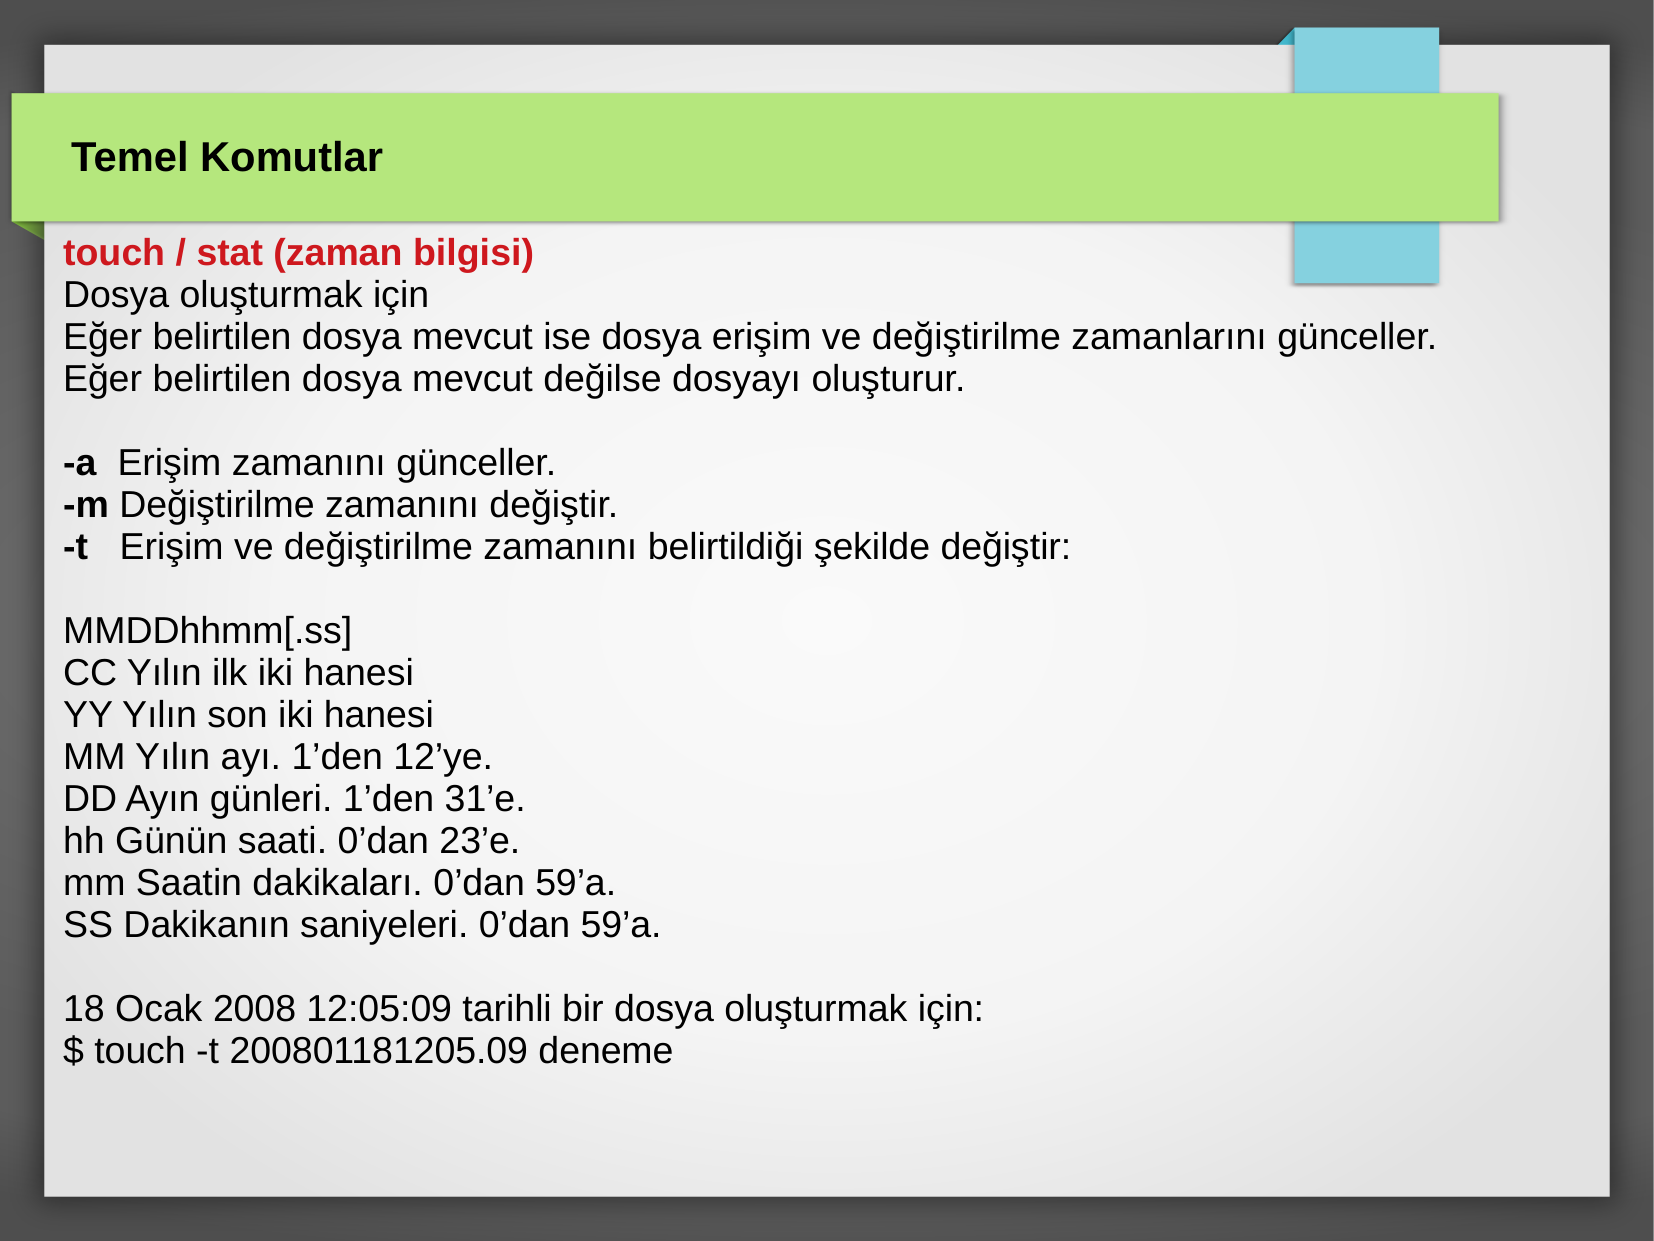

Temel Komutlar
touch / stat (zaman bilgisi)
Dosya oluşturmak için
Eğer belirtilen dosya mevcut ise dosya erişim ve değiştirilme zamanlarını günceller.
Eğer belirtilen dosya mevcut değilse dosyayı oluşturur.
-a Erişim zamanını günceller.
-m Değiştirilme zamanını değiştir.
-t Erişim ve değiştirilme zamanını belirtildiği şekilde değiştir:
MMDDhhmm[.ss]
CC Yılın ilk iki hanesi
YY Yılın son iki hanesi
MM Yılın ayı. 1’den 12’ye.
DD Ayın günleri. 1’den 31’e.
hh Günün saati. 0’dan 23’e.
mm Saatin dakikaları. 0’dan 59’a.
SS Dakikanın saniyeleri. 0’dan 59’a.
18 Ocak 2008 12:05:09 tarihli bir dosya oluşturmak için:
$ touch -t 200801181205.09 deneme